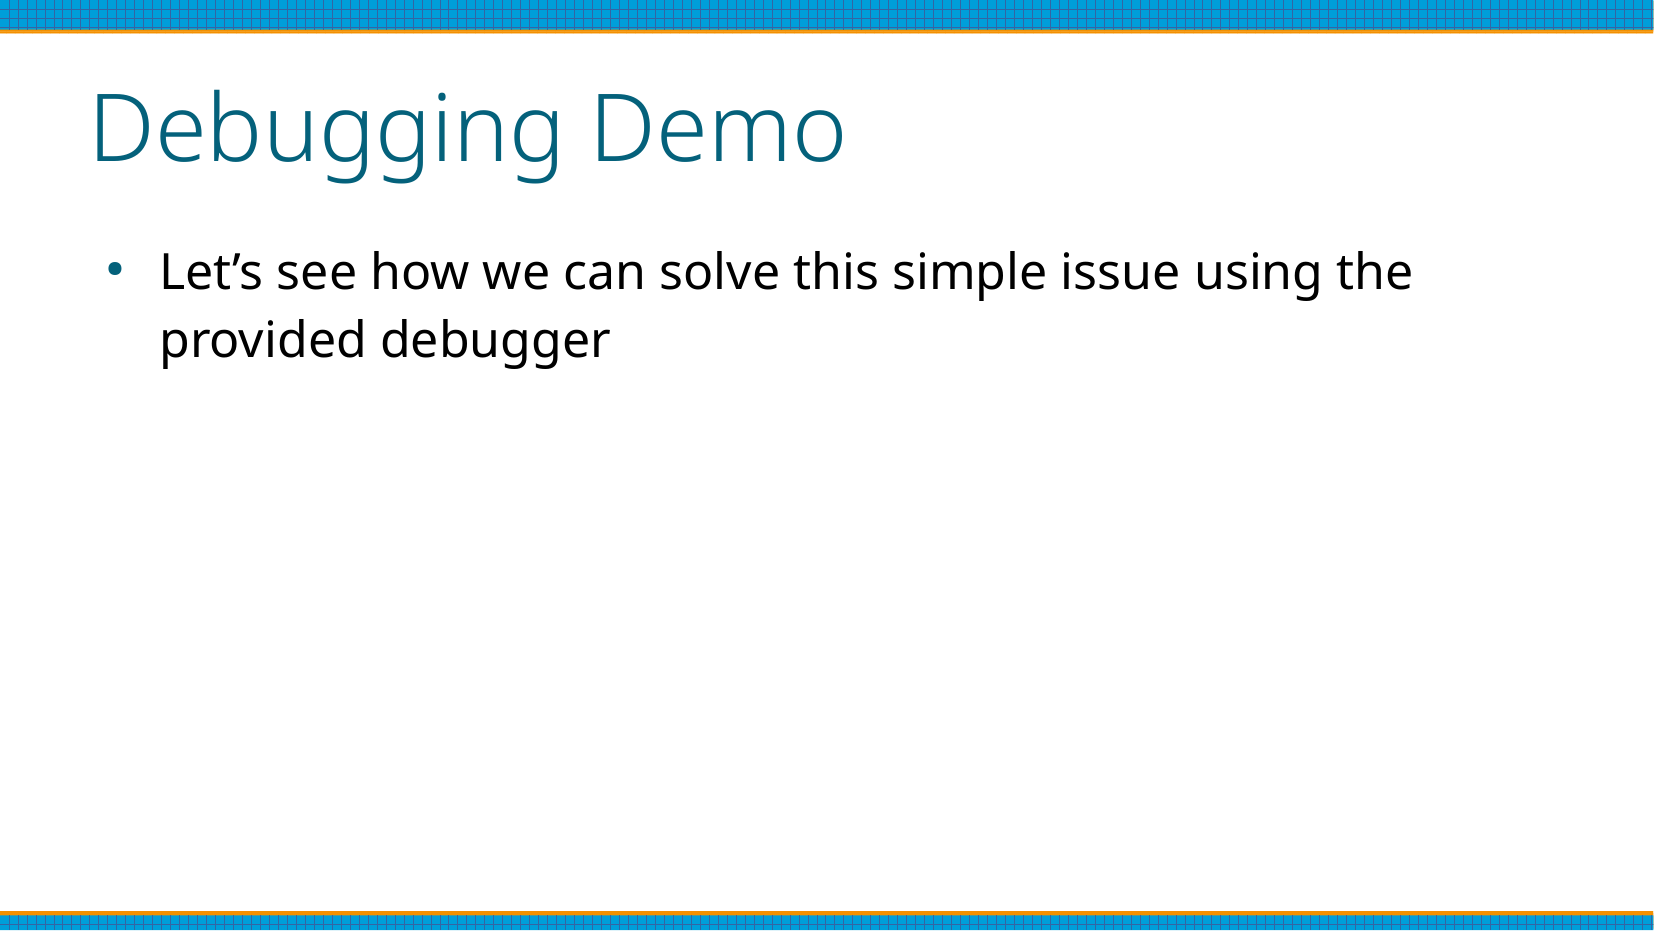

# Debugging Demo
Let’s see how we can solve this simple issue using the provided debugger